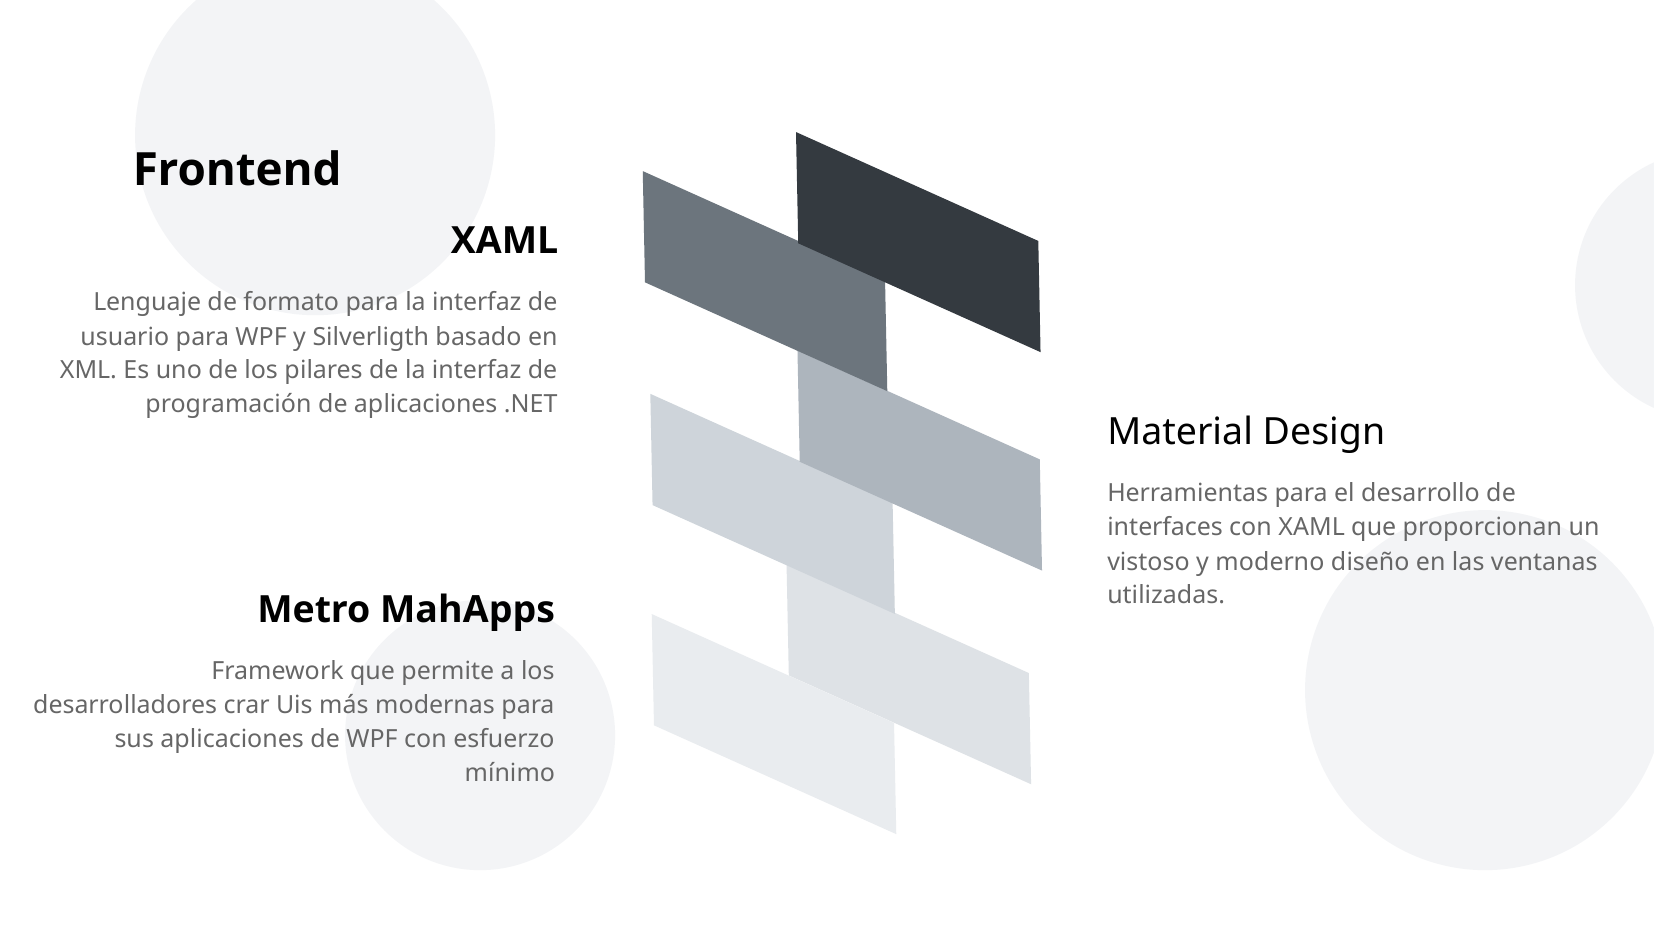

Frontend
XAML
Lenguaje de formato para la interfaz de usuario para WPF y Silverligth basado en XML. Es uno de los pilares de la interfaz de programación de aplicaciones .NET
Material Design
Herramientas para el desarrollo de interfaces con XAML que proporcionan un vistoso y moderno diseño en las ventanas utilizadas.
Metro MahApps
Framework que permite a los desarrolladores crar Uis más modernas para sus aplicaciones de WPF con esfuerzo mínimo